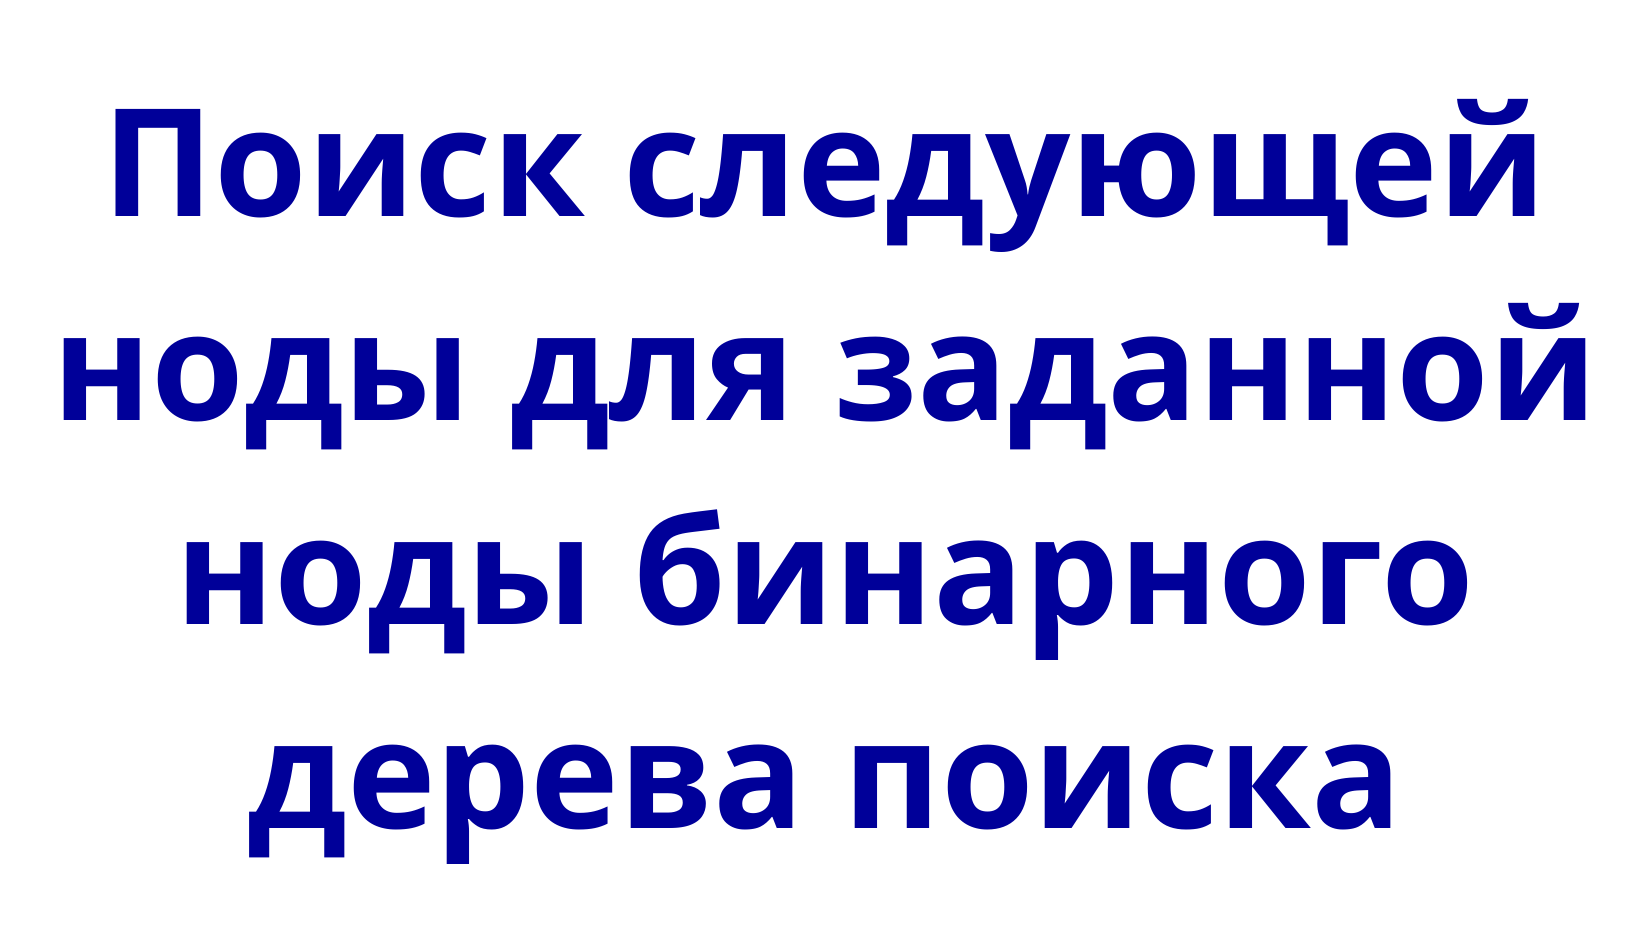

# Поиск следующей ноды для заданной ноды бинарного дерева поиска